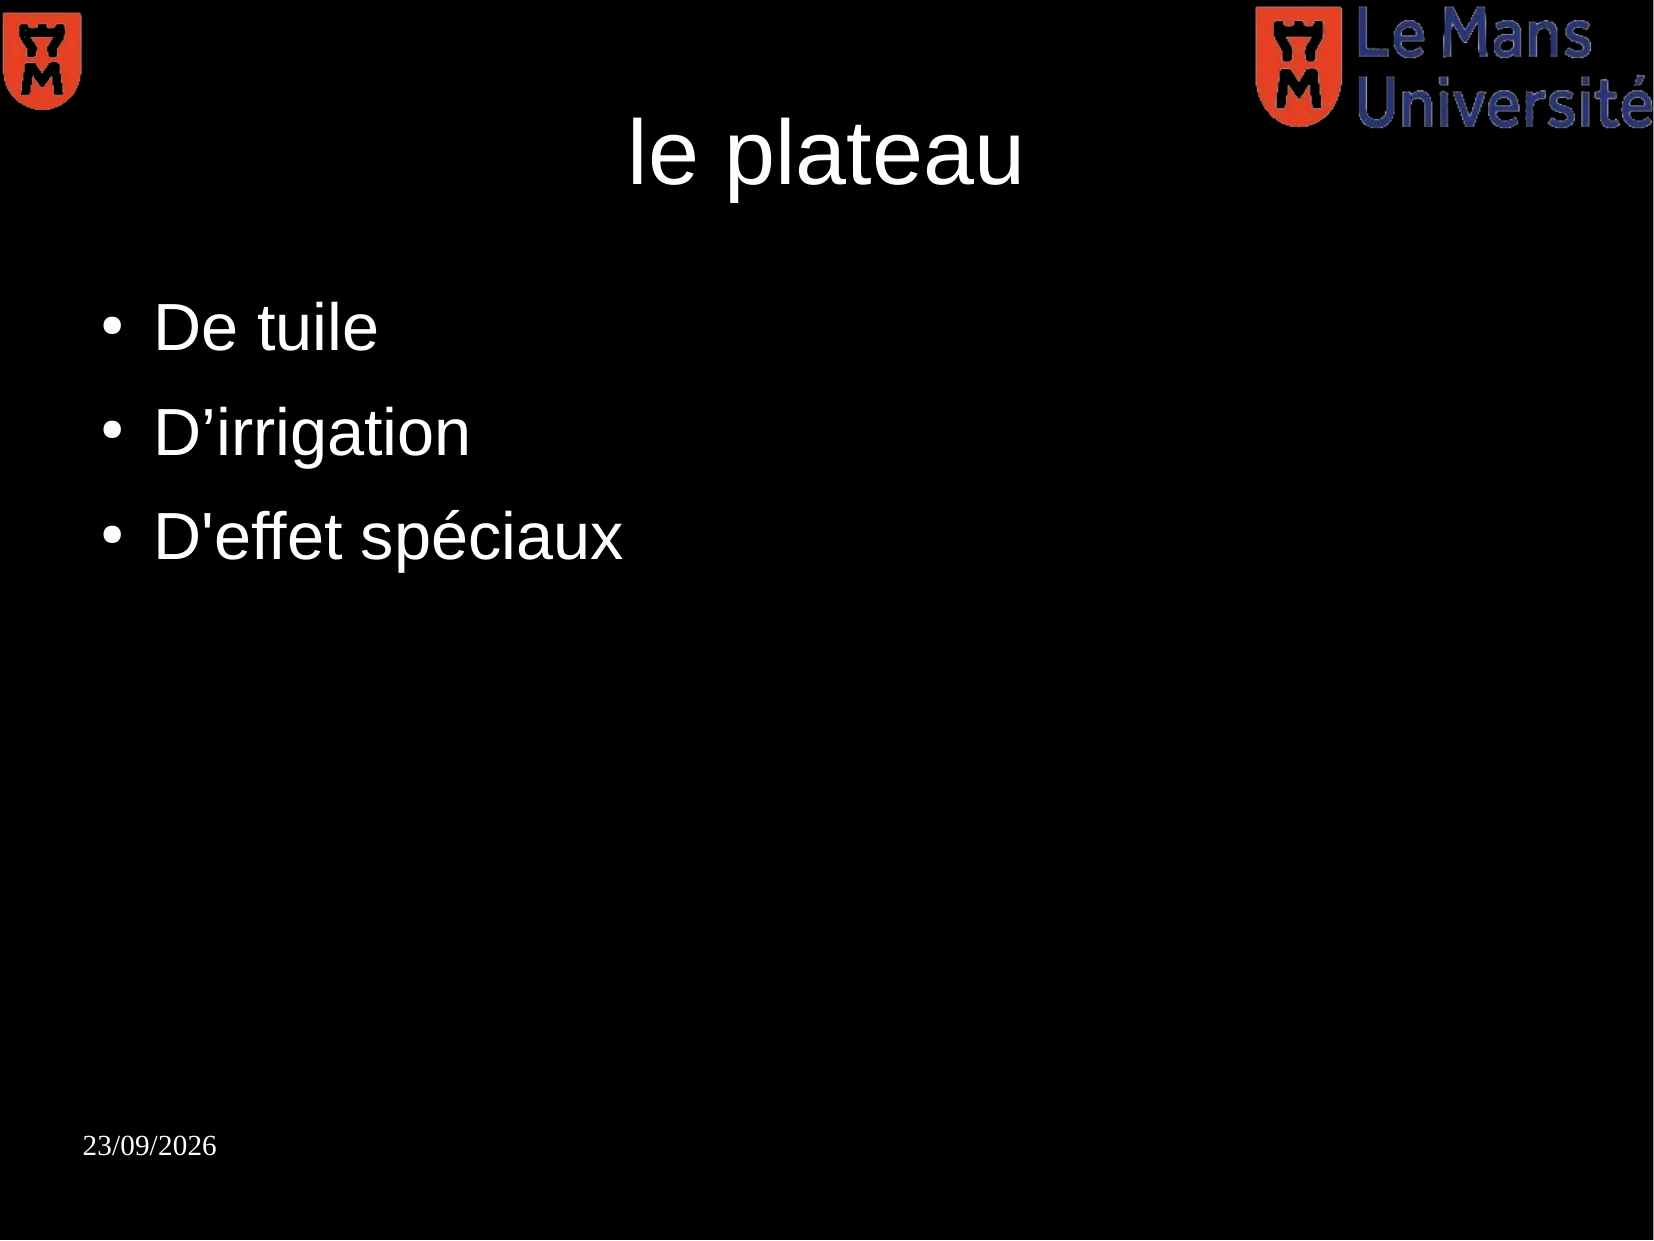

# le plateau
De tuile
D’irrigation
D'effet spéciaux